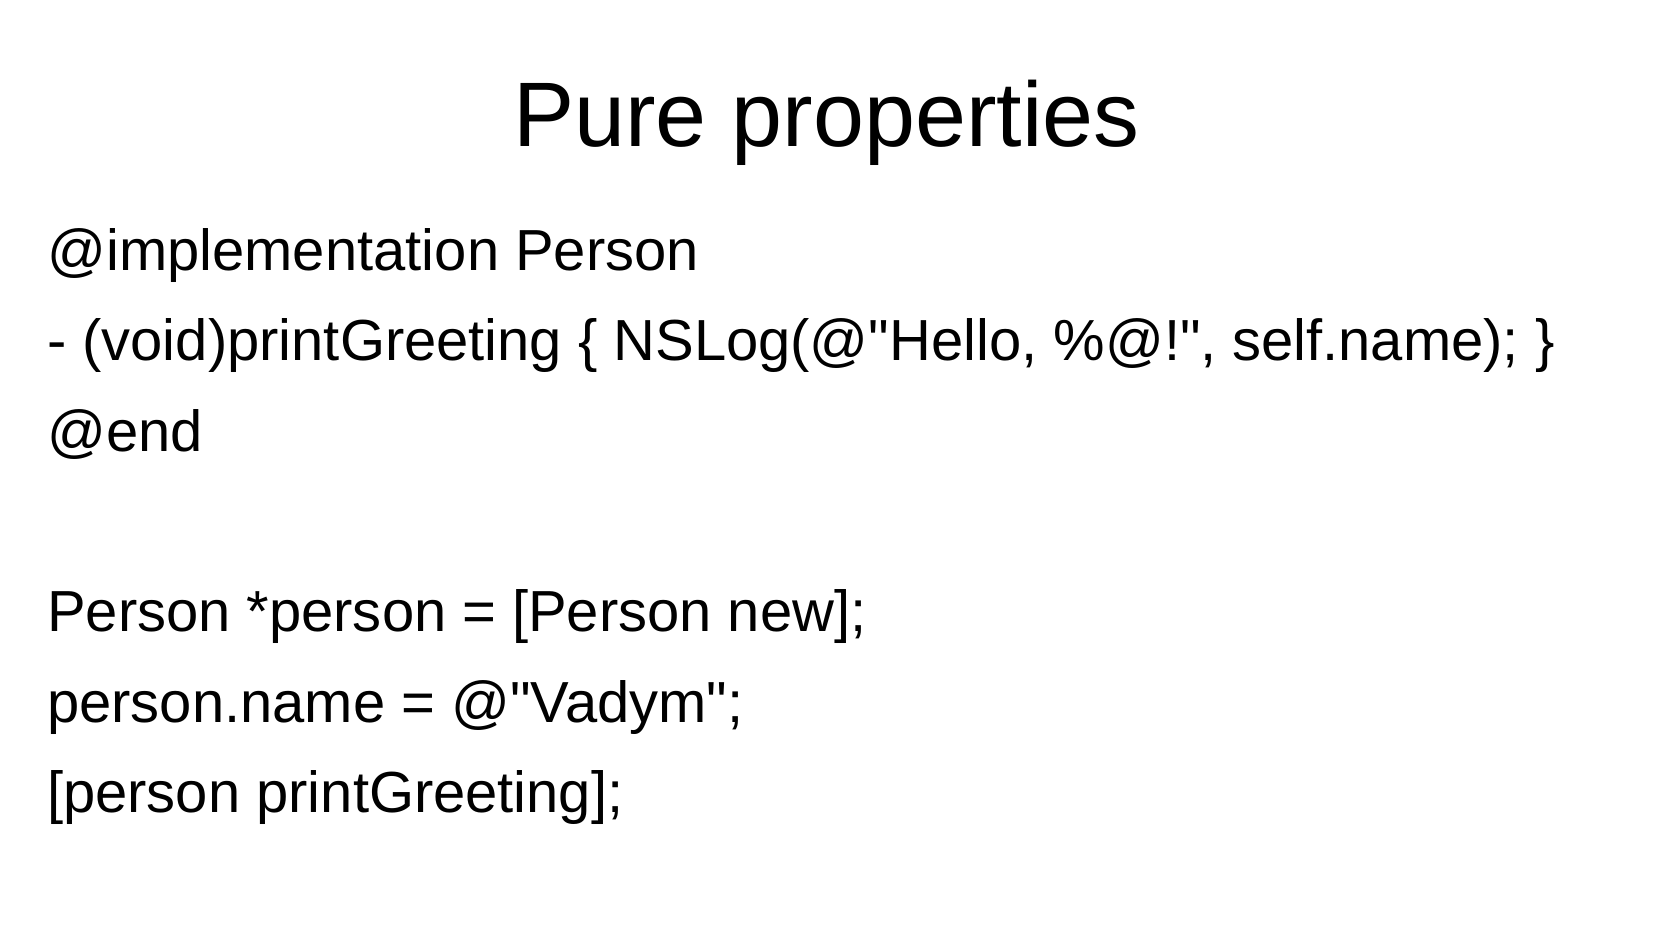

# Pure properties
@implementation Person
- (void)printGreeting { NSLog(@"Hello, %@!", self.name); }
@end
Person *person = [Person new];
person.name = @"Vadym";
[person printGreeting];